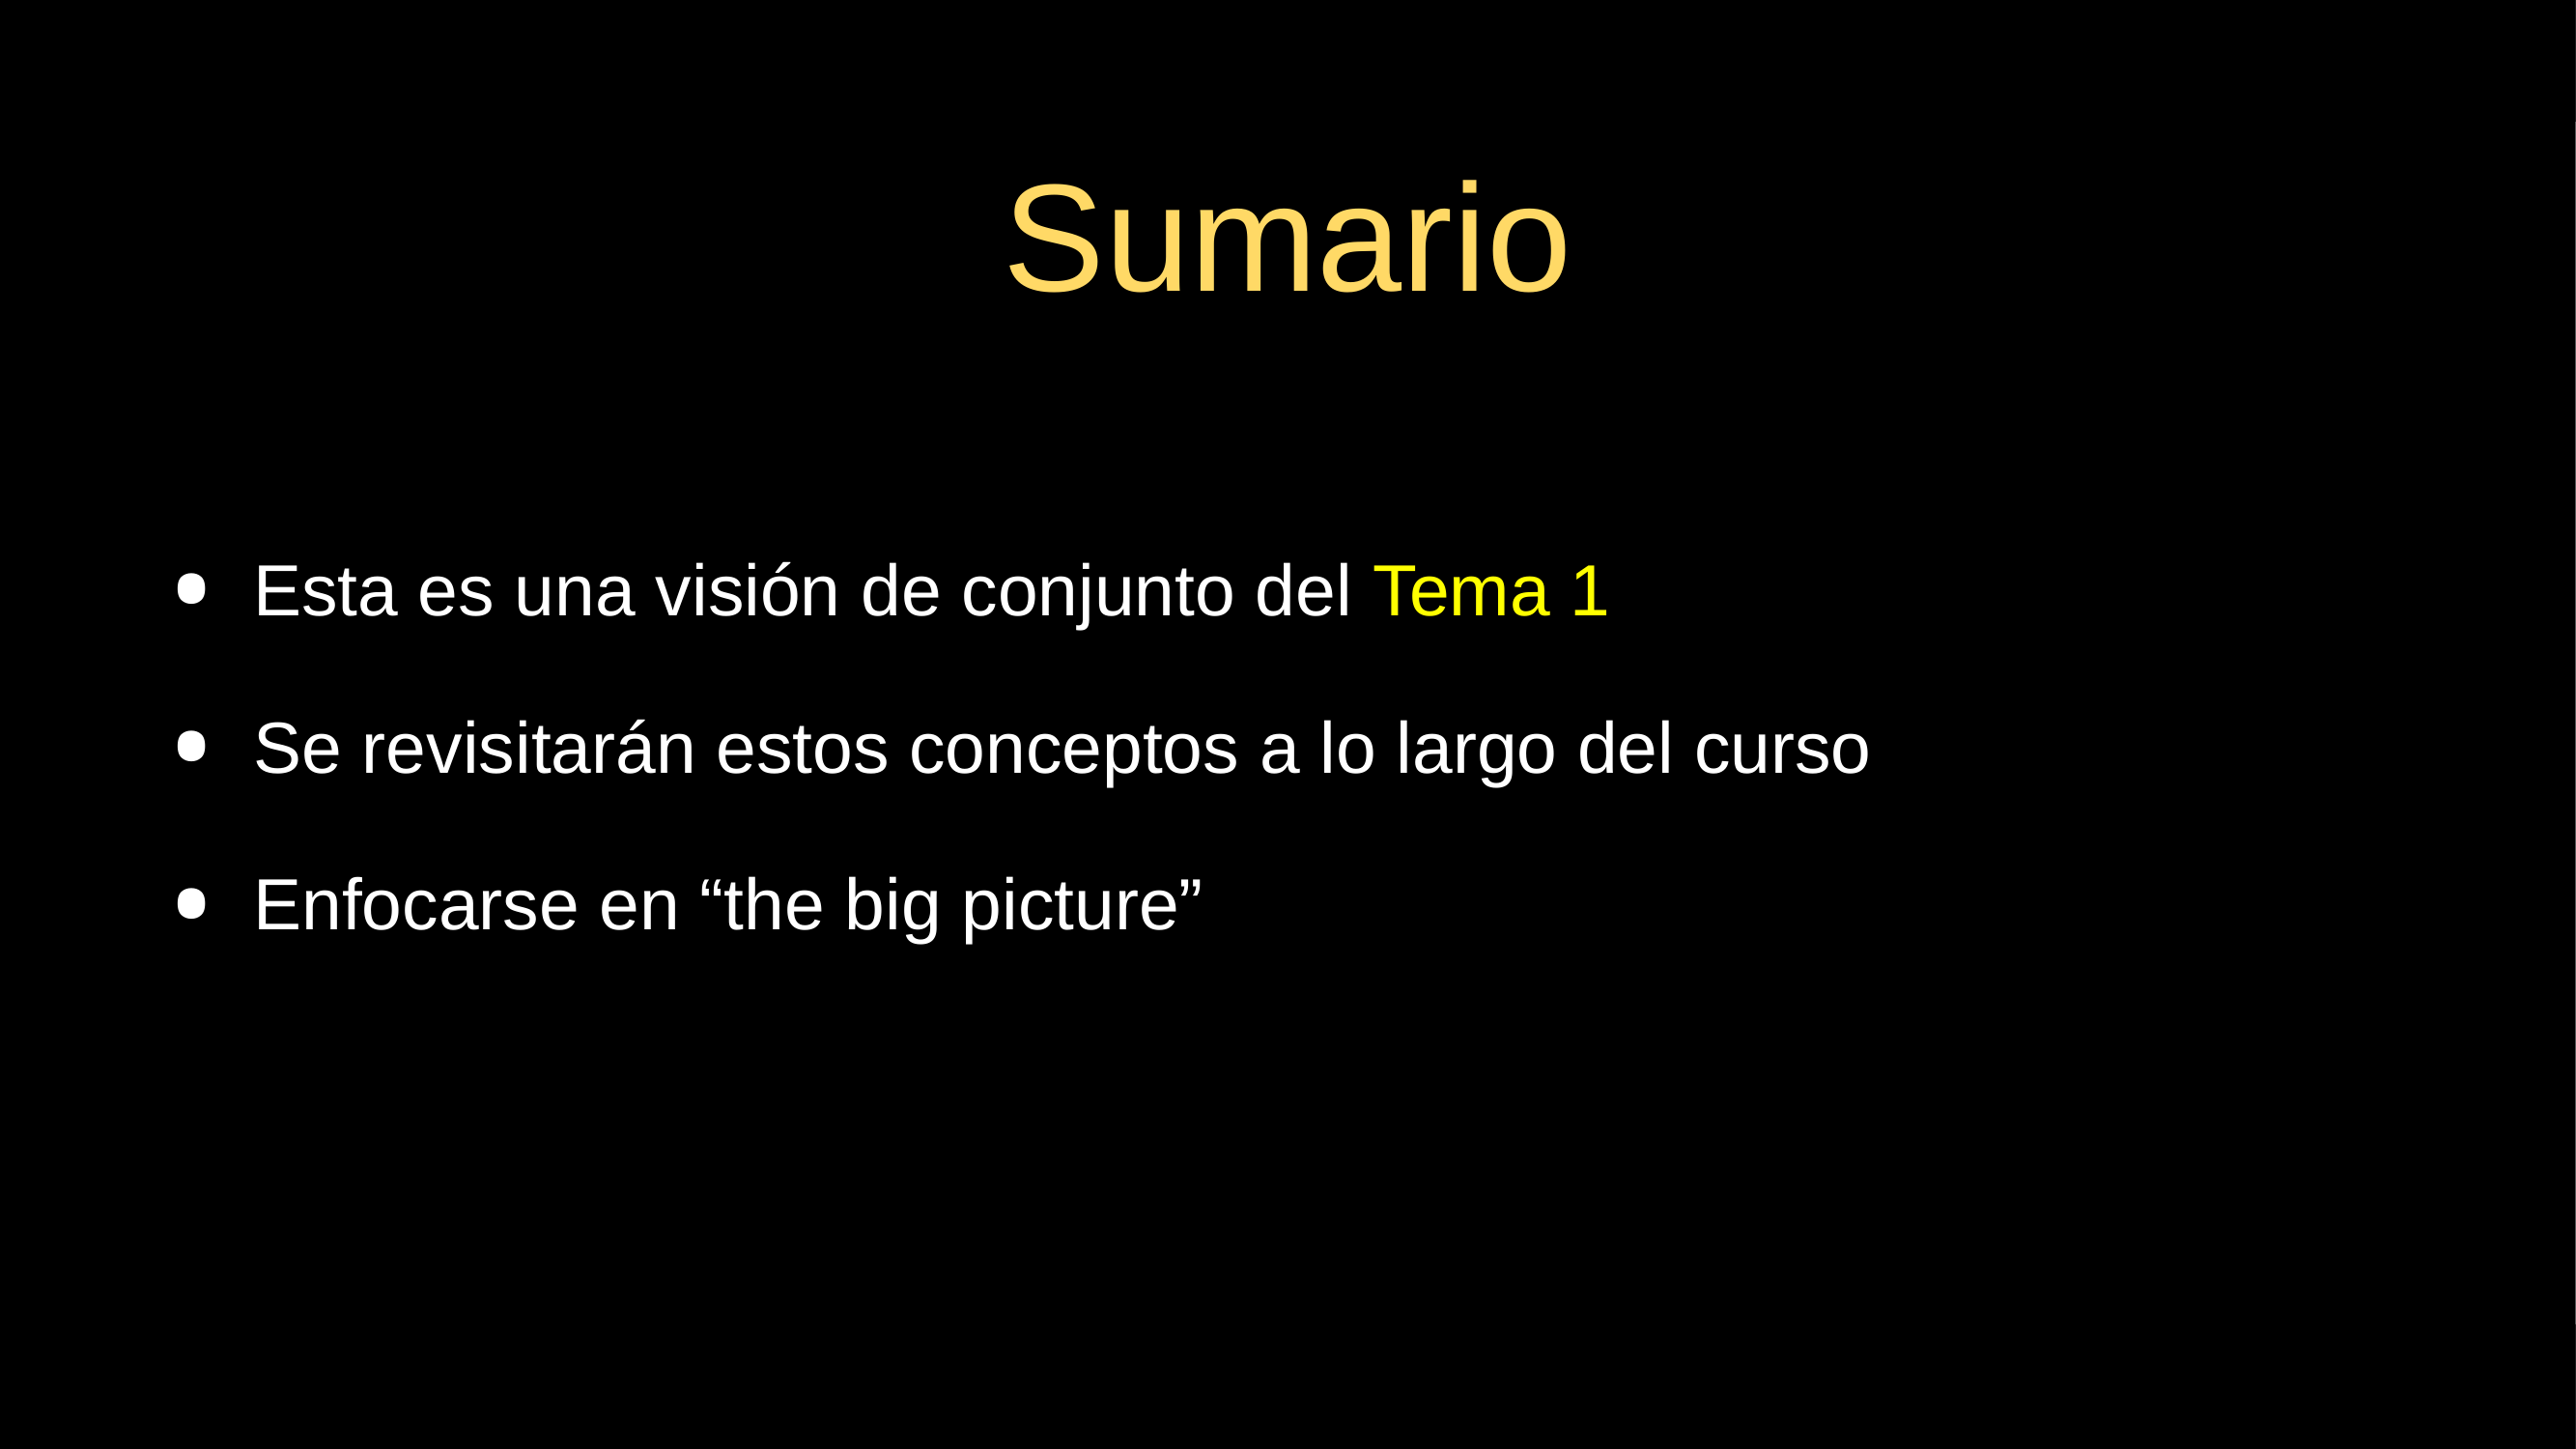

# Sumario
Esta es una visión de conjunto del Tema 1
Se revisitarán estos conceptos a lo largo del curso
Enfocarse en “the big picture”